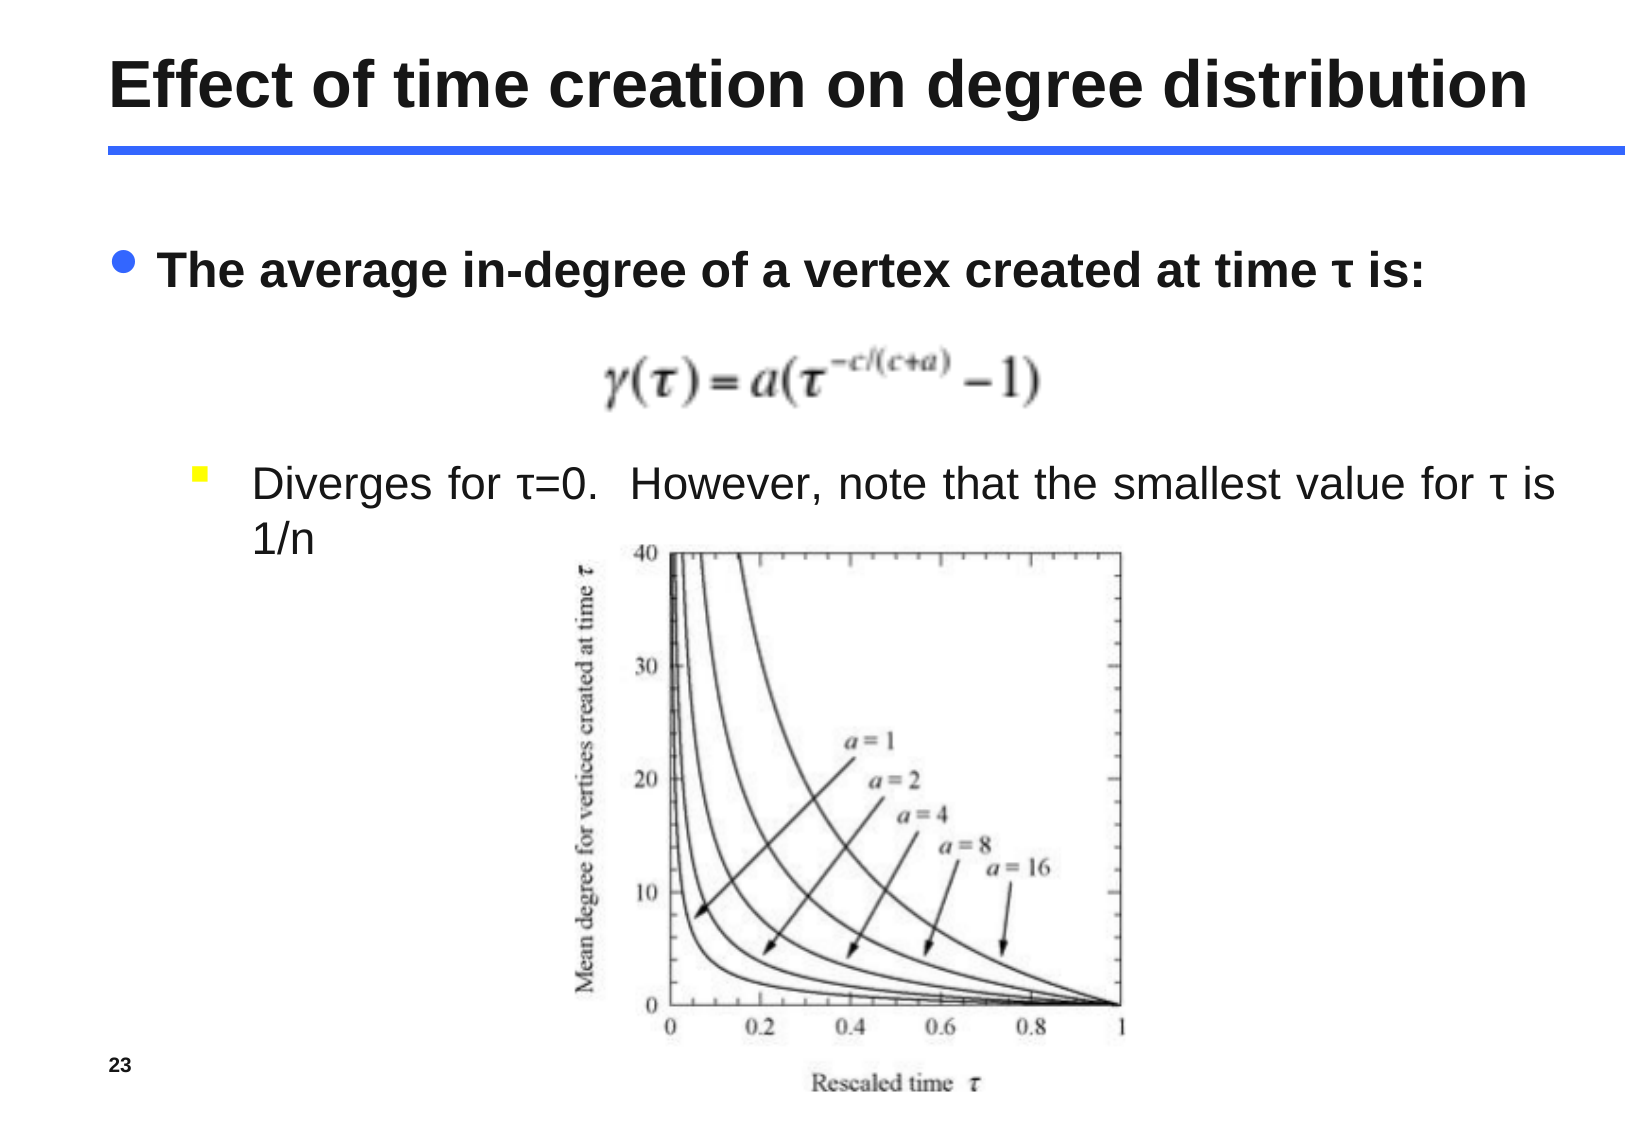

Effect of time creation on degree distribution
# The average in-degree of a vertex created at time τ is:
Diverges for τ=0. However, note that the smallest value for τ is 1/n